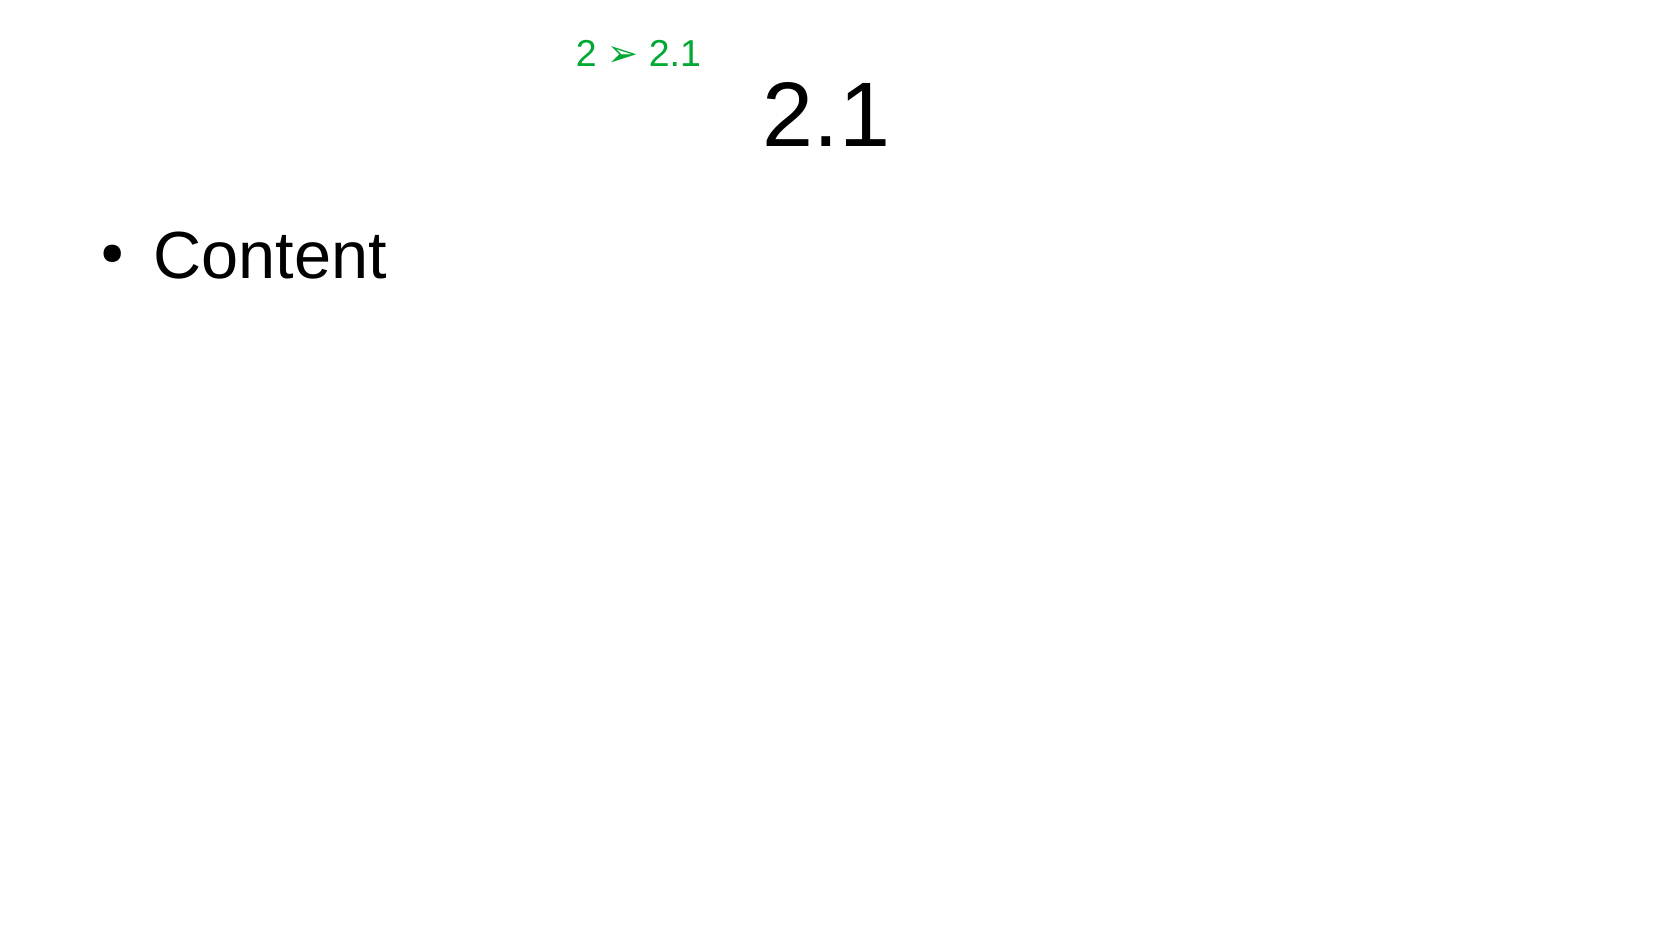

2 ➢ 2.1
# 2.1
Content
#push